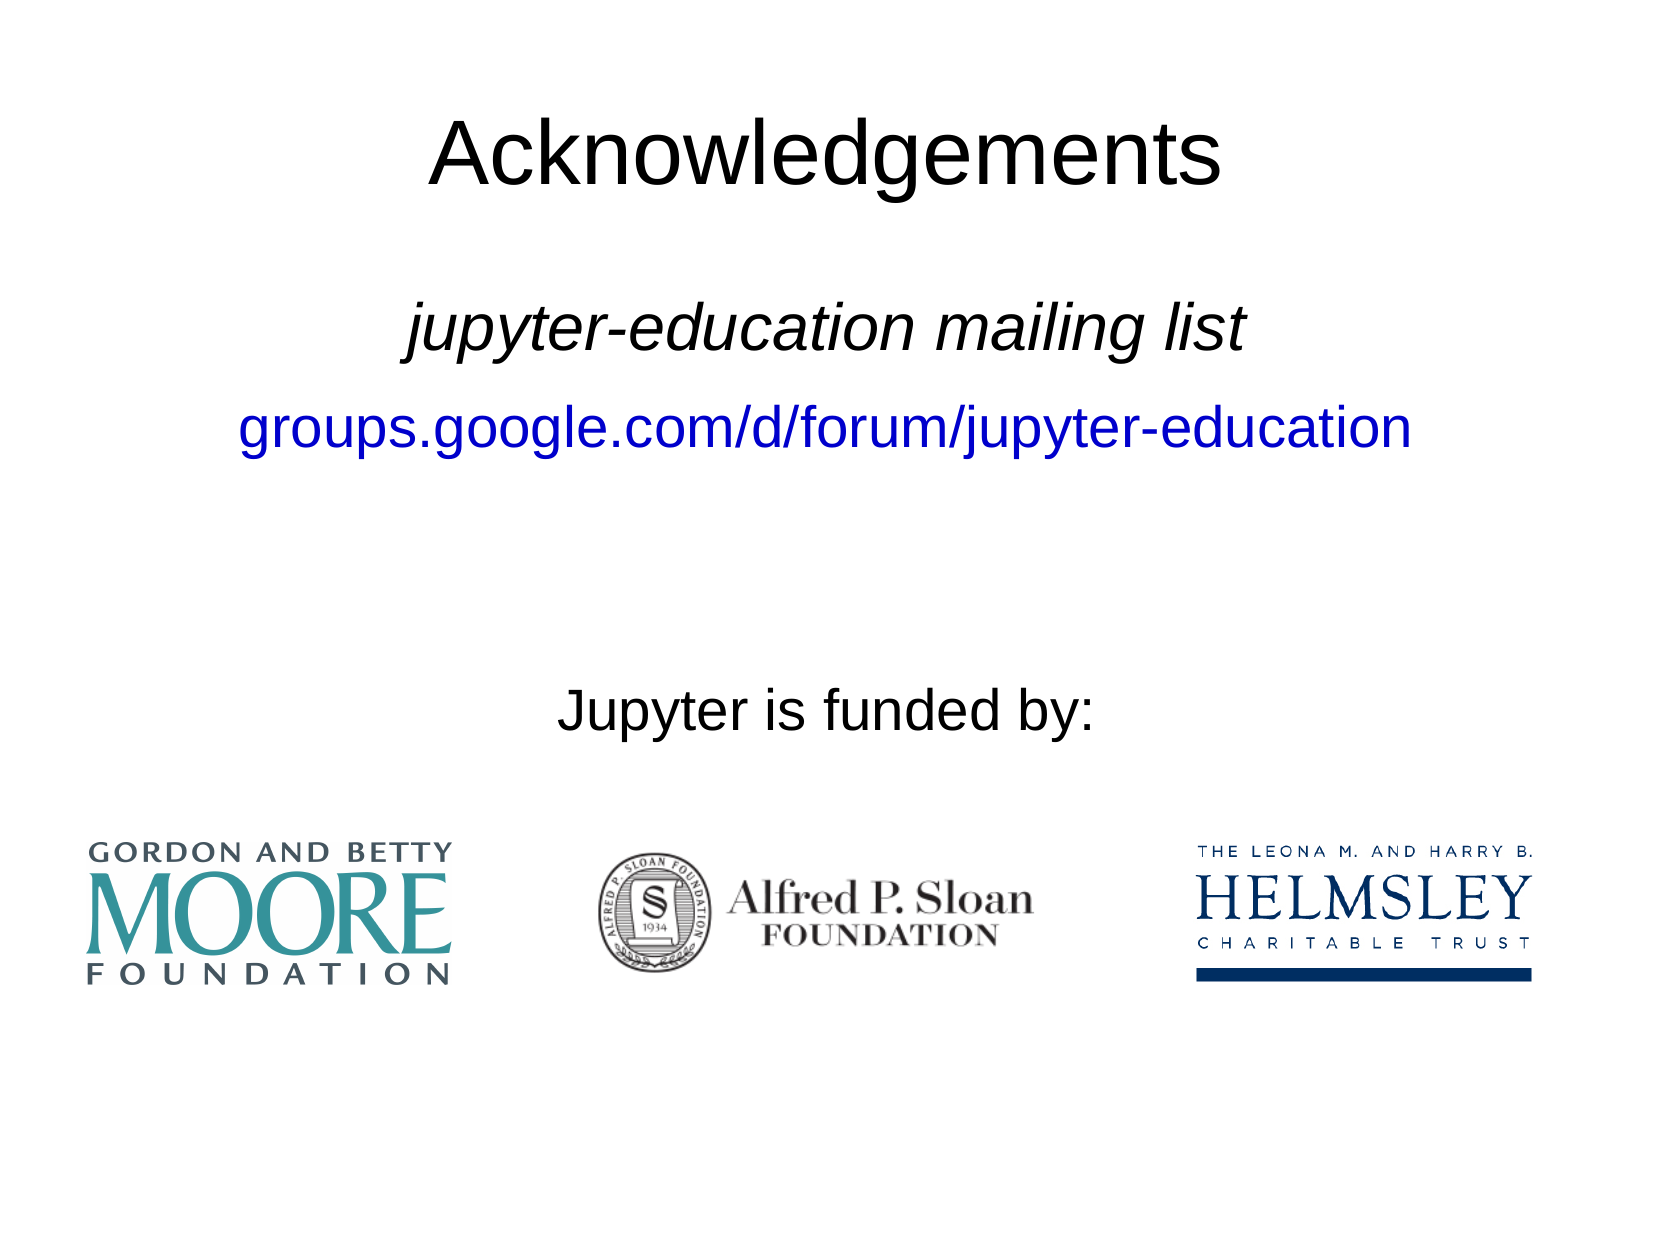

# Acknowledgements
jupyter-education mailing list
groups.google.com/d/forum/jupyter-education
Jupyter is funded by: